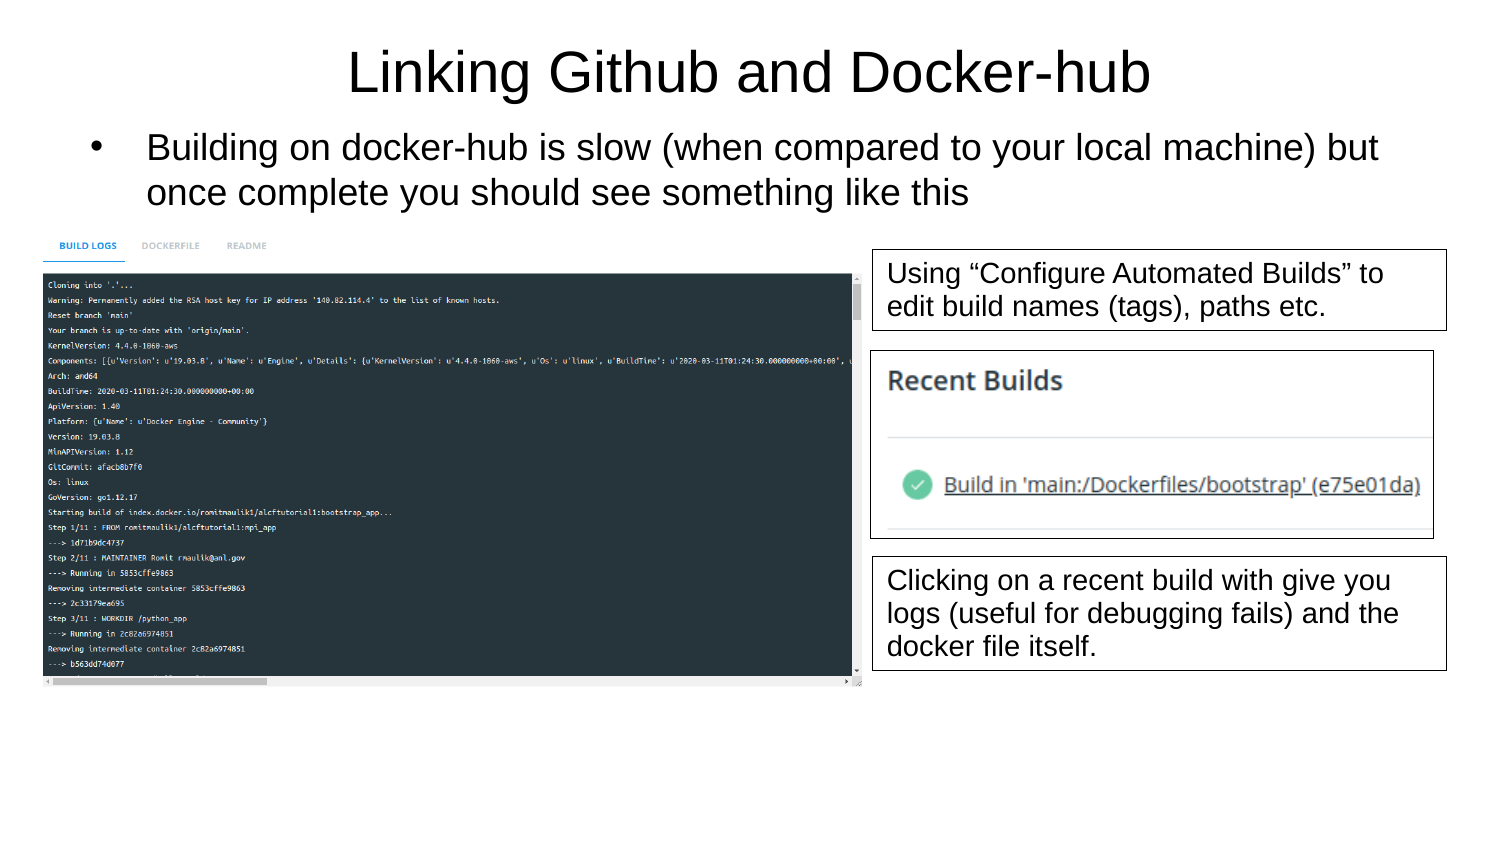

# Linking Github and Docker-hub
Building on docker-hub is slow (when compared to your local machine) but once complete you should see something like this
Using “Configure Automated Builds” to edit build names (tags), paths etc.
Clicking on a recent build with give you logs (useful for debugging fails) and the docker file itself.